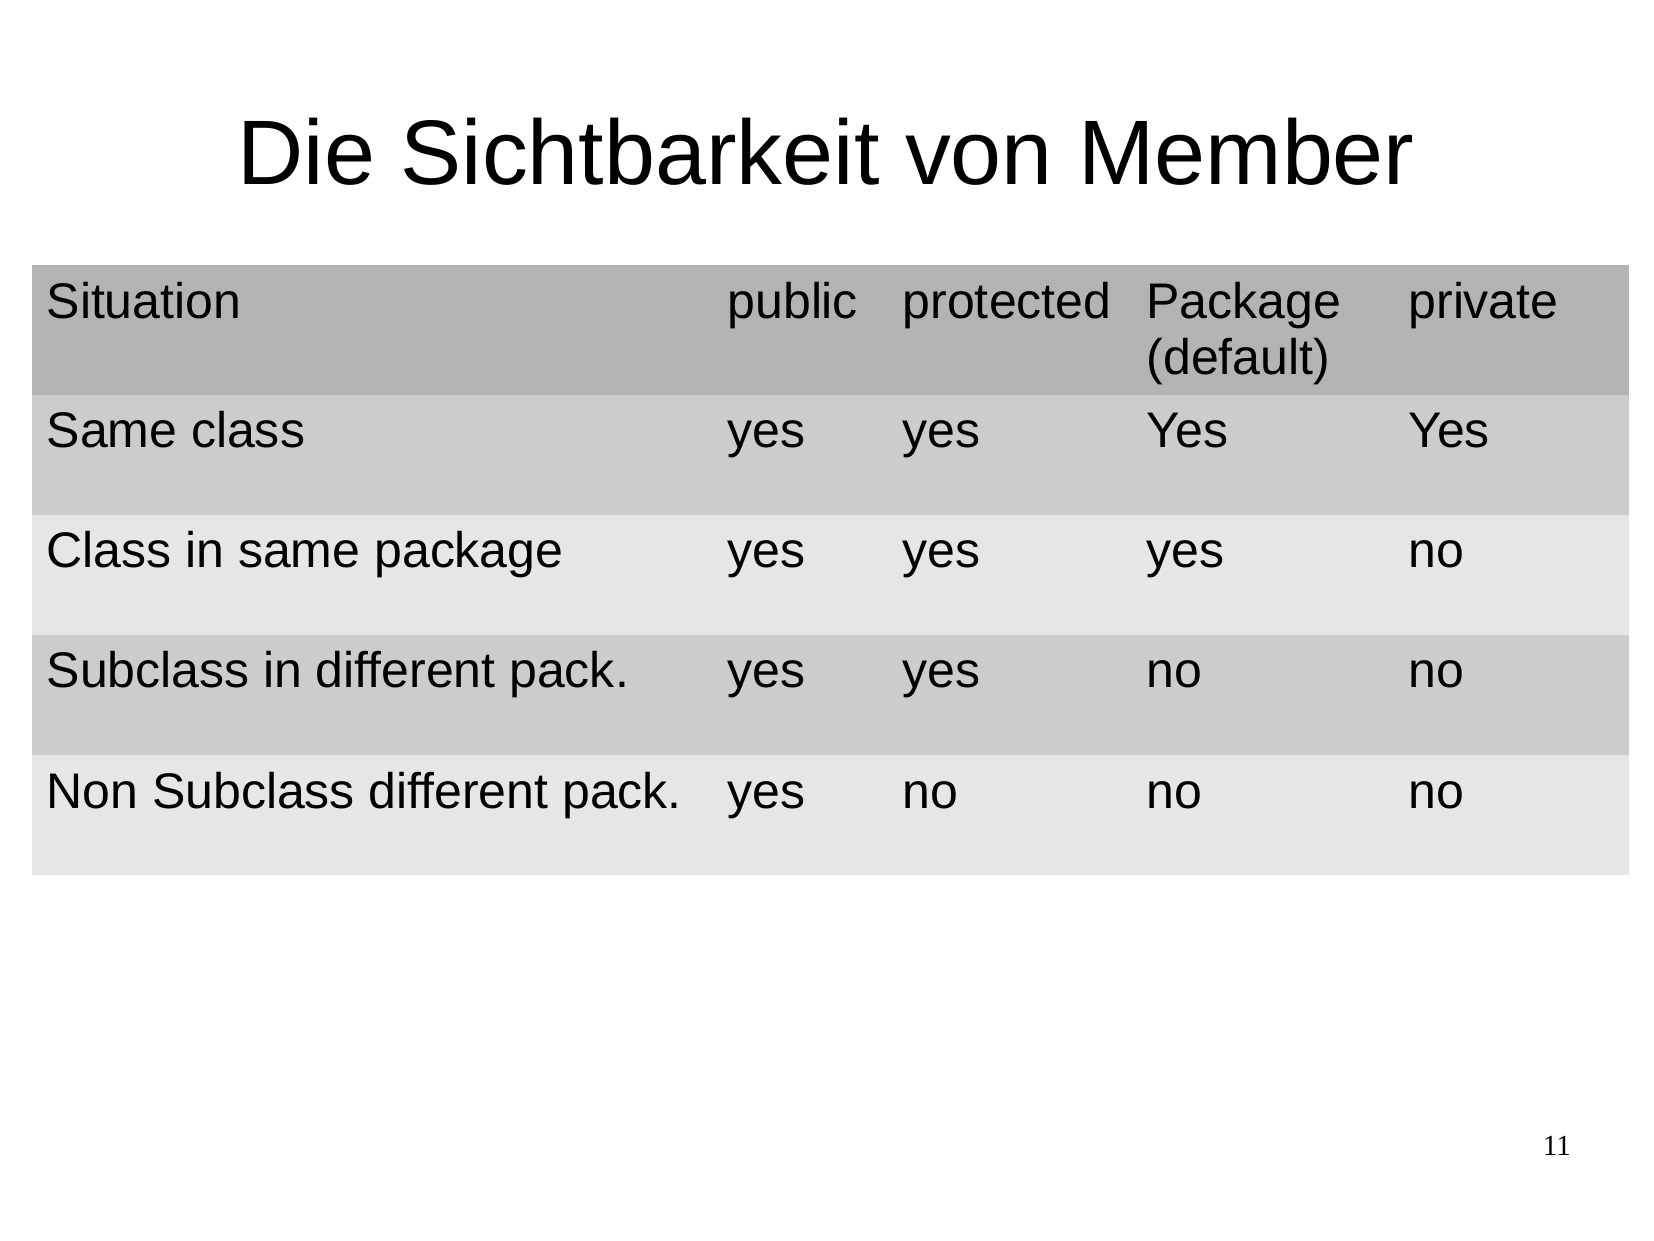

# Die Sichtbarkeit von Member
| Situation | public | protected | Package (default) | private |
| --- | --- | --- | --- | --- |
| Same class | yes | yes | Yes | Yes |
| Class in same package | yes | yes | yes | no |
| Subclass in different pack. | yes | yes | no | no |
| Non Subclass different pack. | yes | no | no | no |
11